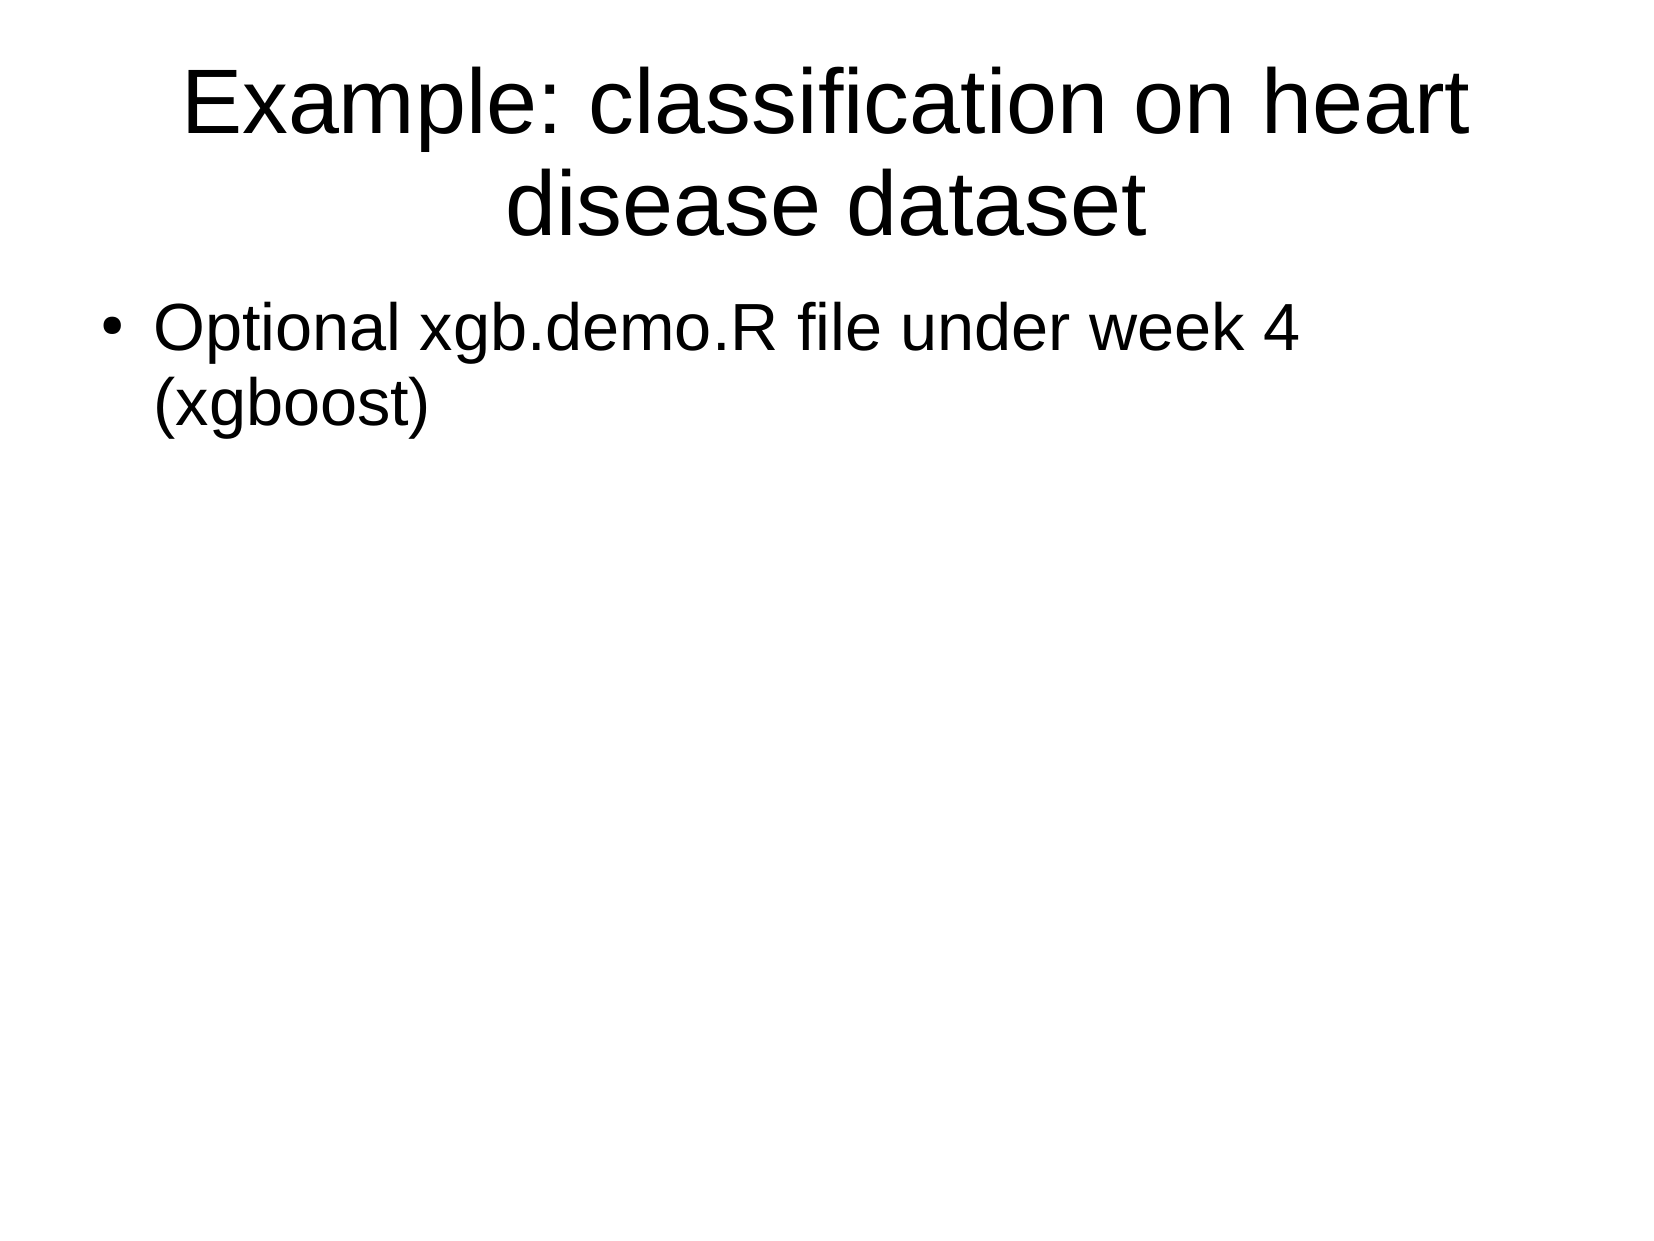

# Example: classification on heart disease dataset
Optional xgb.demo.R file under week 4 (xgboost)